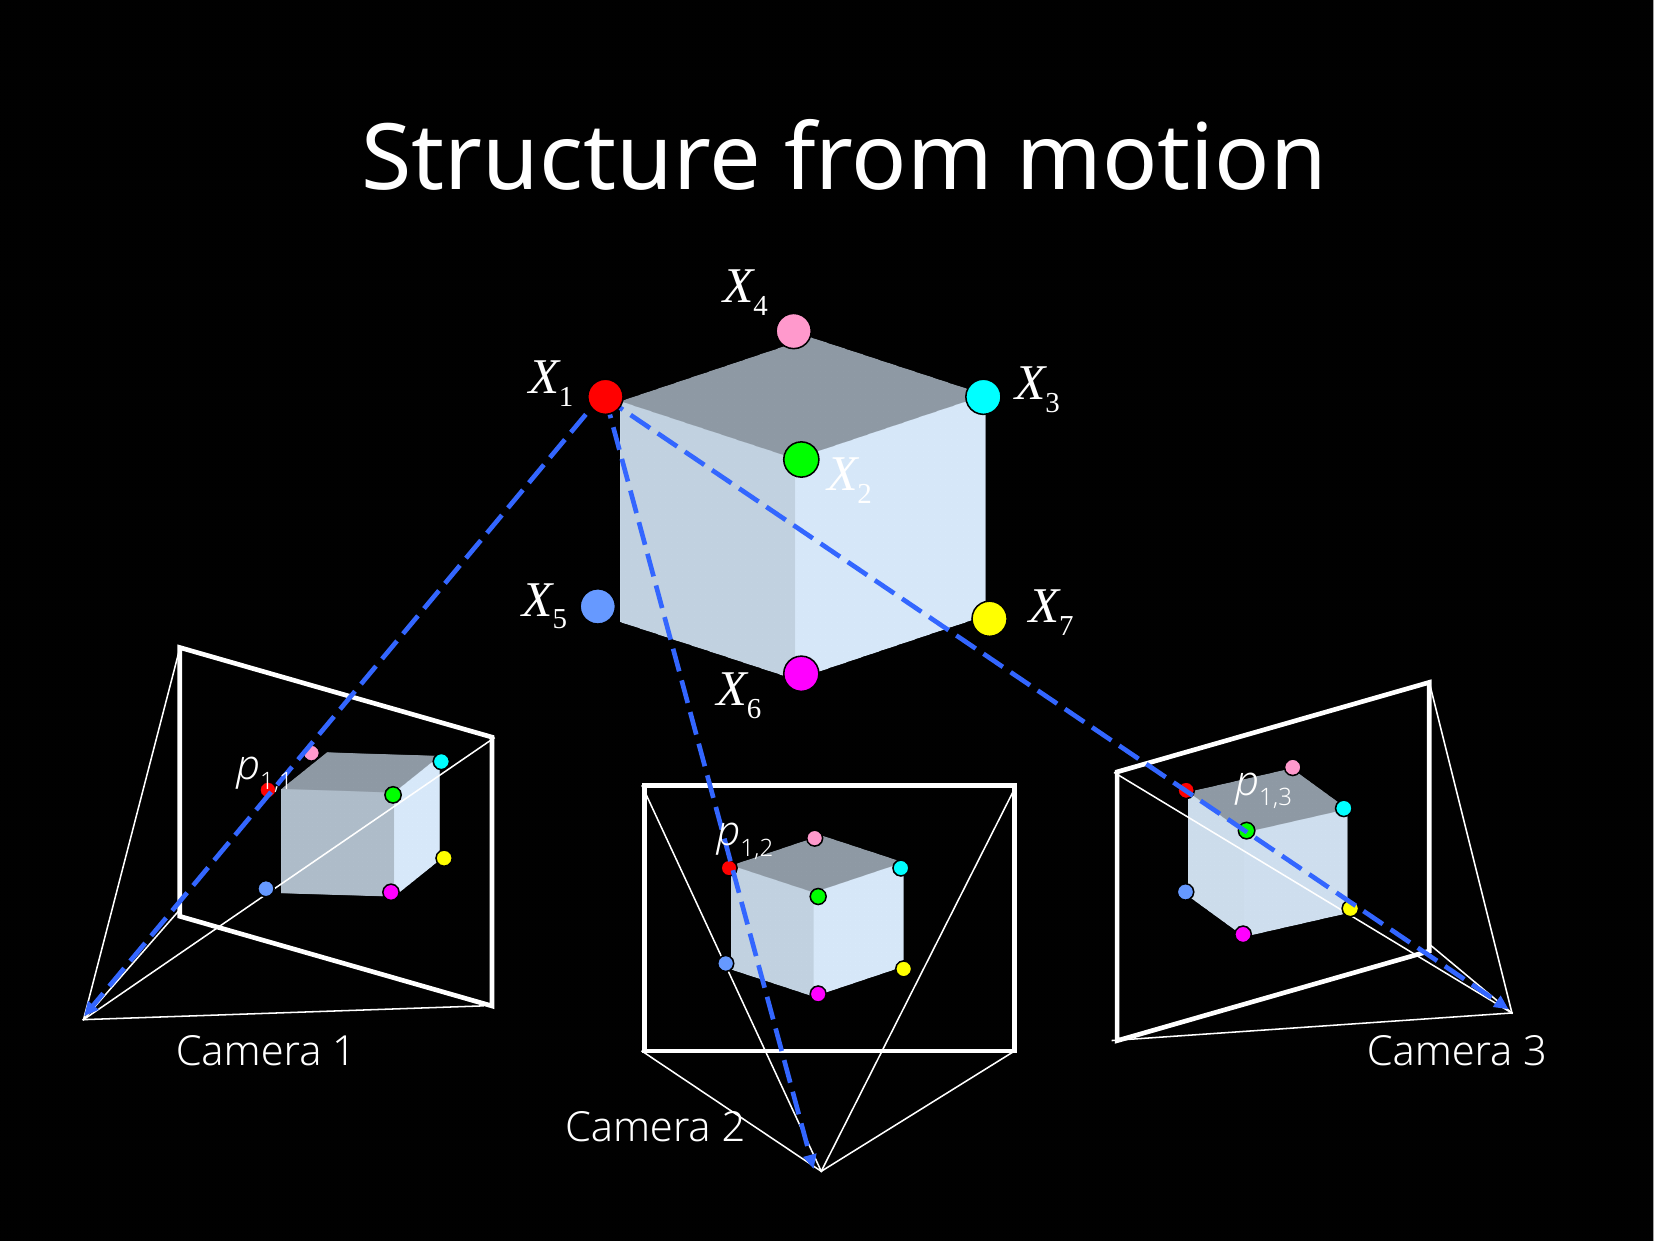

# Structure from motion
X4
X1
X3
X2
X5
X7
X6
p1,1
p1,3
p1,2
Camera 1
Camera 3
Camera 2